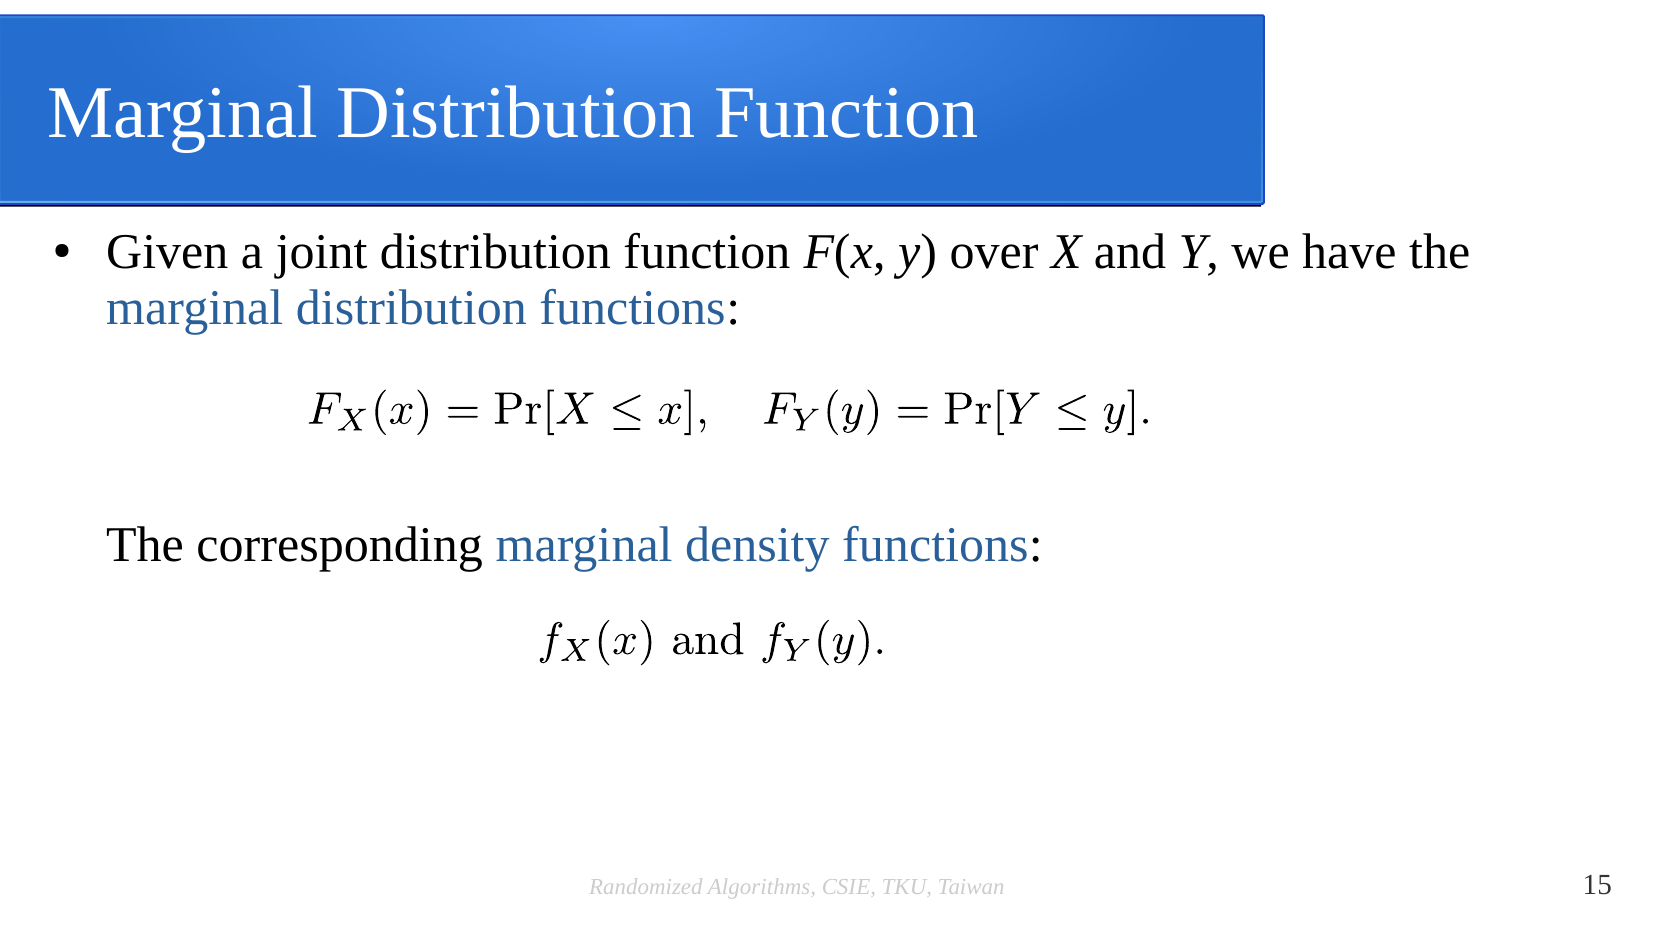

# Marginal Distribution Function
Given a joint distribution function F(x, y) over X and Y, we have the marginal distribution functions:
The corresponding marginal density functions:
15
Randomized Algorithms, CSIE, TKU, Taiwan